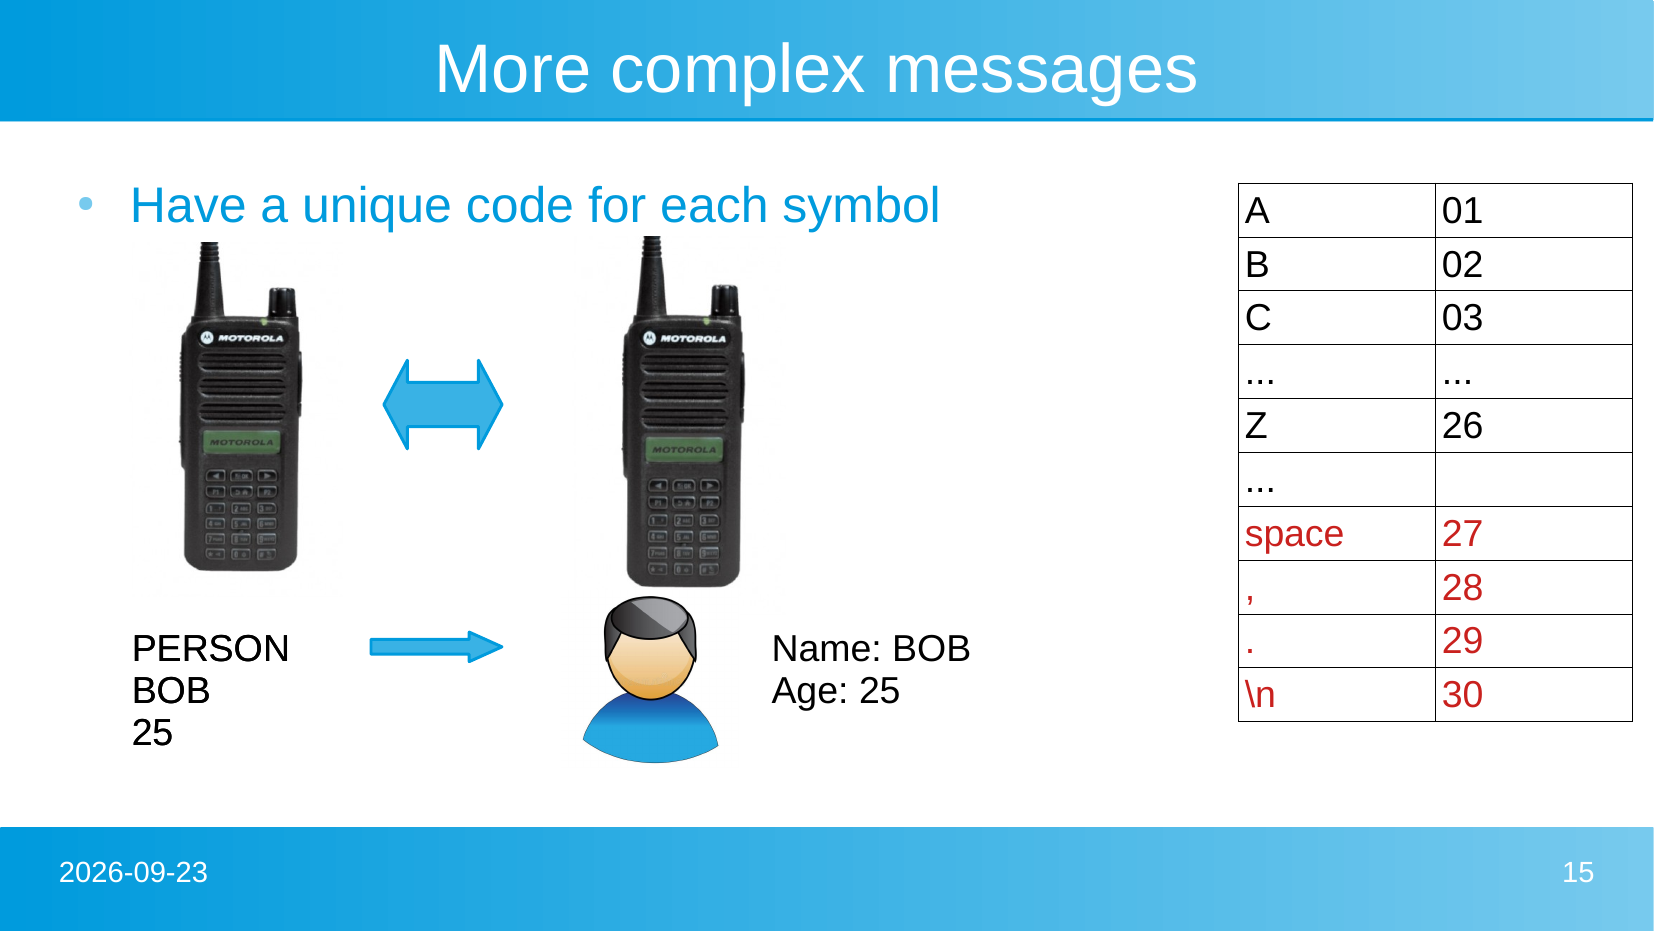

# More complex messages
Have a unique code for each symbol
| A | 01 |
| --- | --- |
| B | 02 |
| C | 03 |
| ... | ... |
| Z | 26 |
| ... | |
| space | 27 |
| , | 28 |
| . | 29 |
| \n | 30 |
PERSON
BOB
25
PERSON
BOB
25
Name: BOB
Age: 25
15